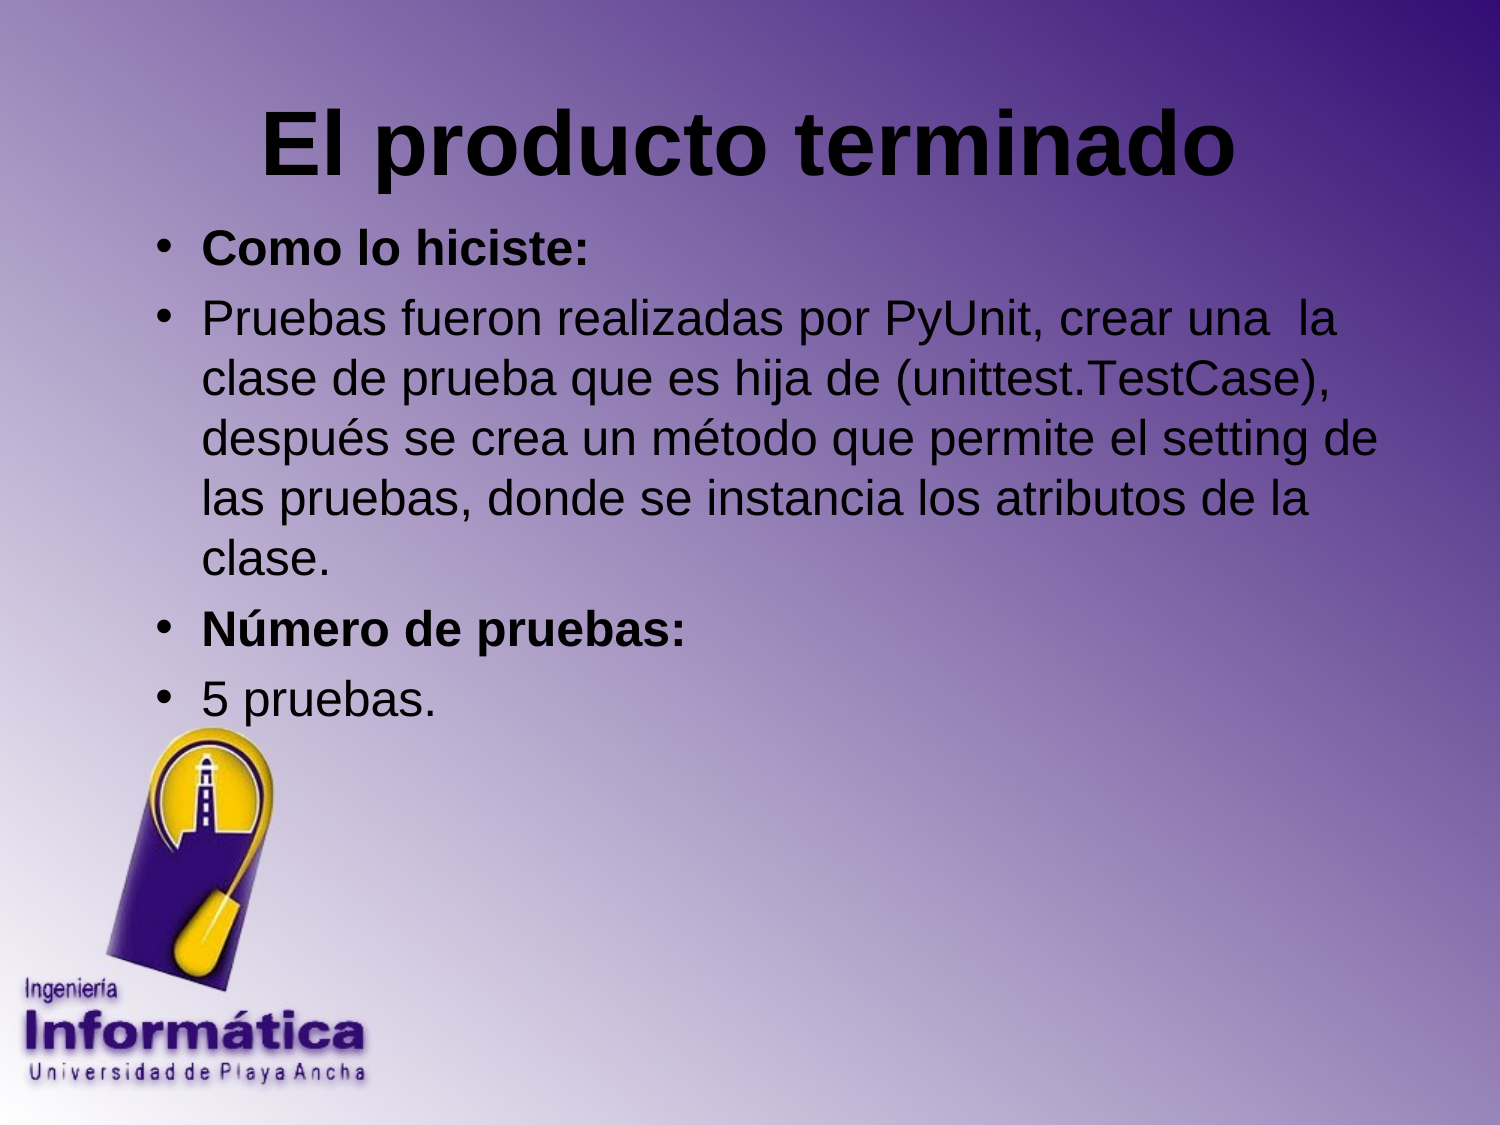

# El producto terminado
Como lo hiciste:
Pruebas fueron realizadas por PyUnit, crear una la clase de prueba que es hija de (unittest.TestCase), después se crea un método que permite el setting de las pruebas, donde se instancia los atributos de la clase.
Número de pruebas:
5 pruebas.